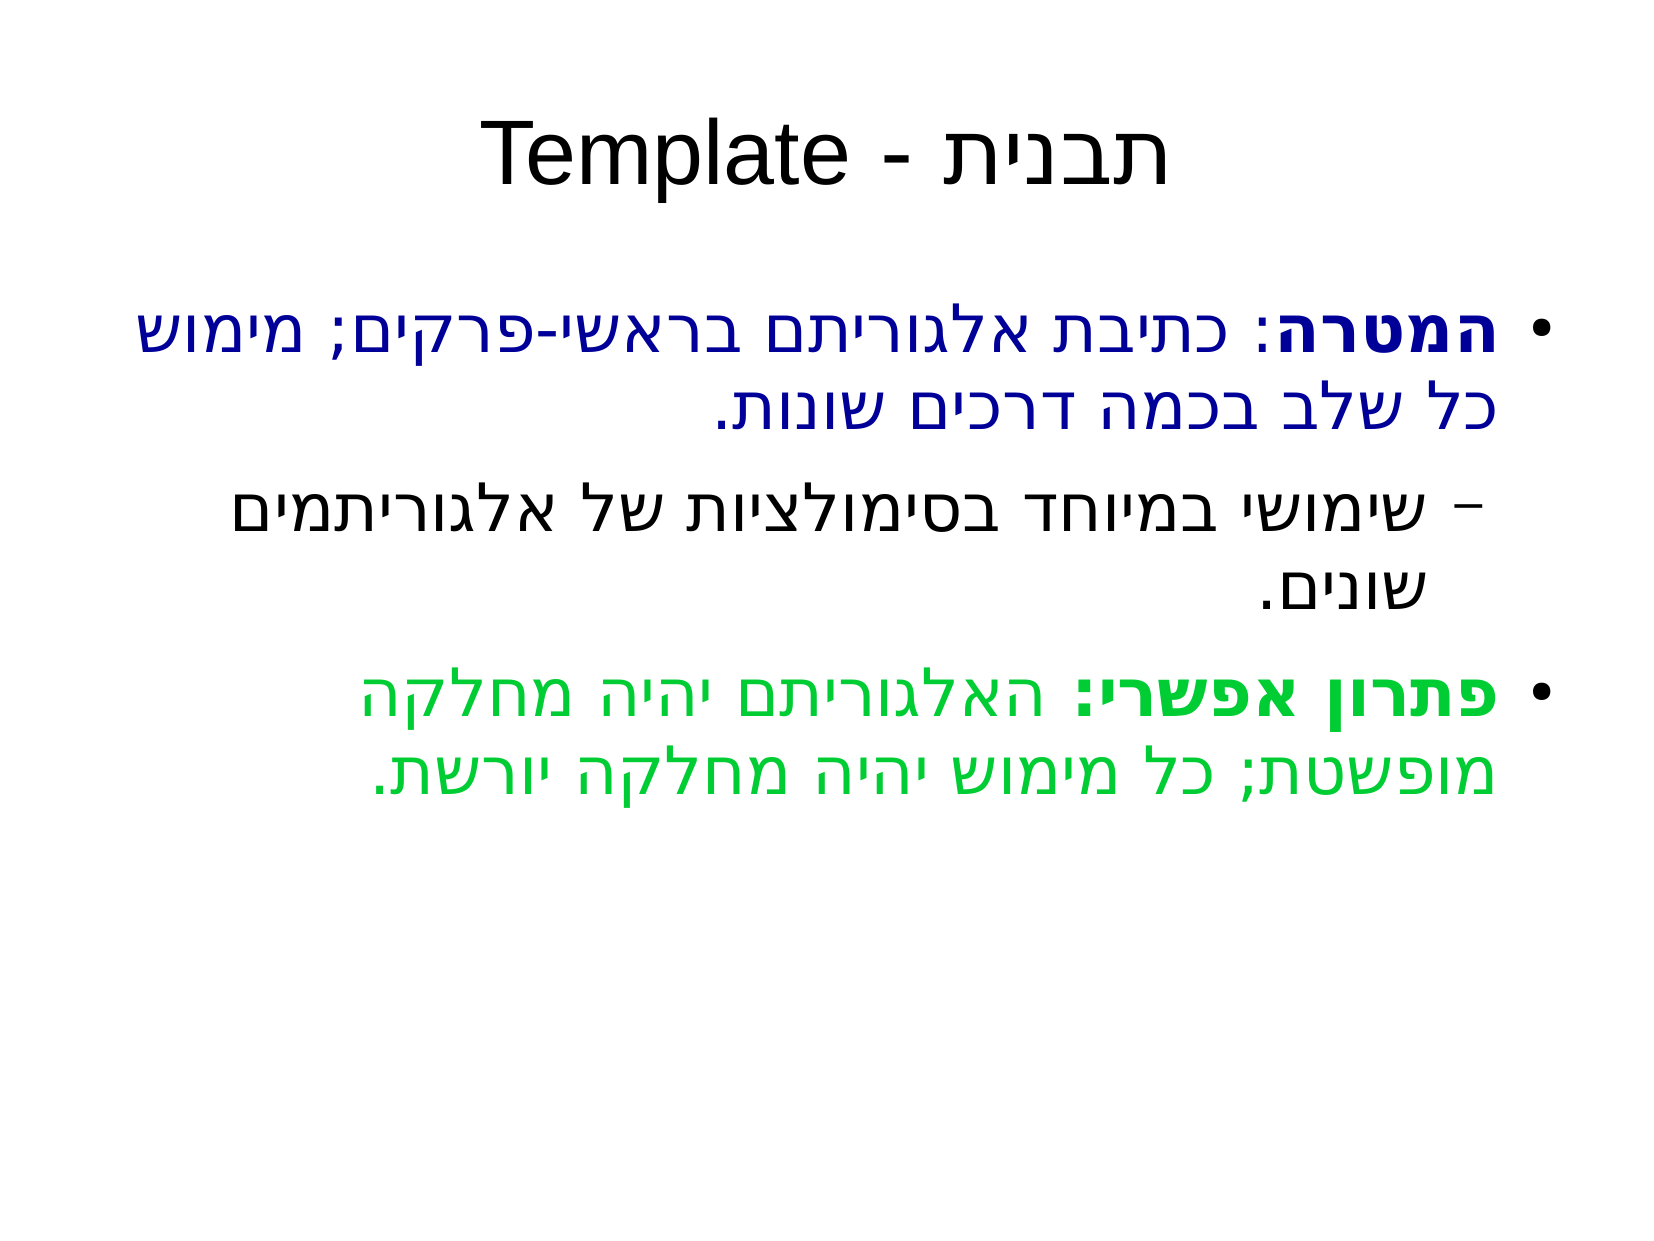

# תבנית - Template
המטרה: כתיבת אלגוריתם בראשי-פרקים; מימוש כל שלב בכמה דרכים שונות.
שימושי במיוחד בסימולציות של אלגוריתמים שונים.
פתרון אפשרי: האלגוריתם יהיה מחלקה מופשטת; כל מימוש יהיה מחלקה יורשת.